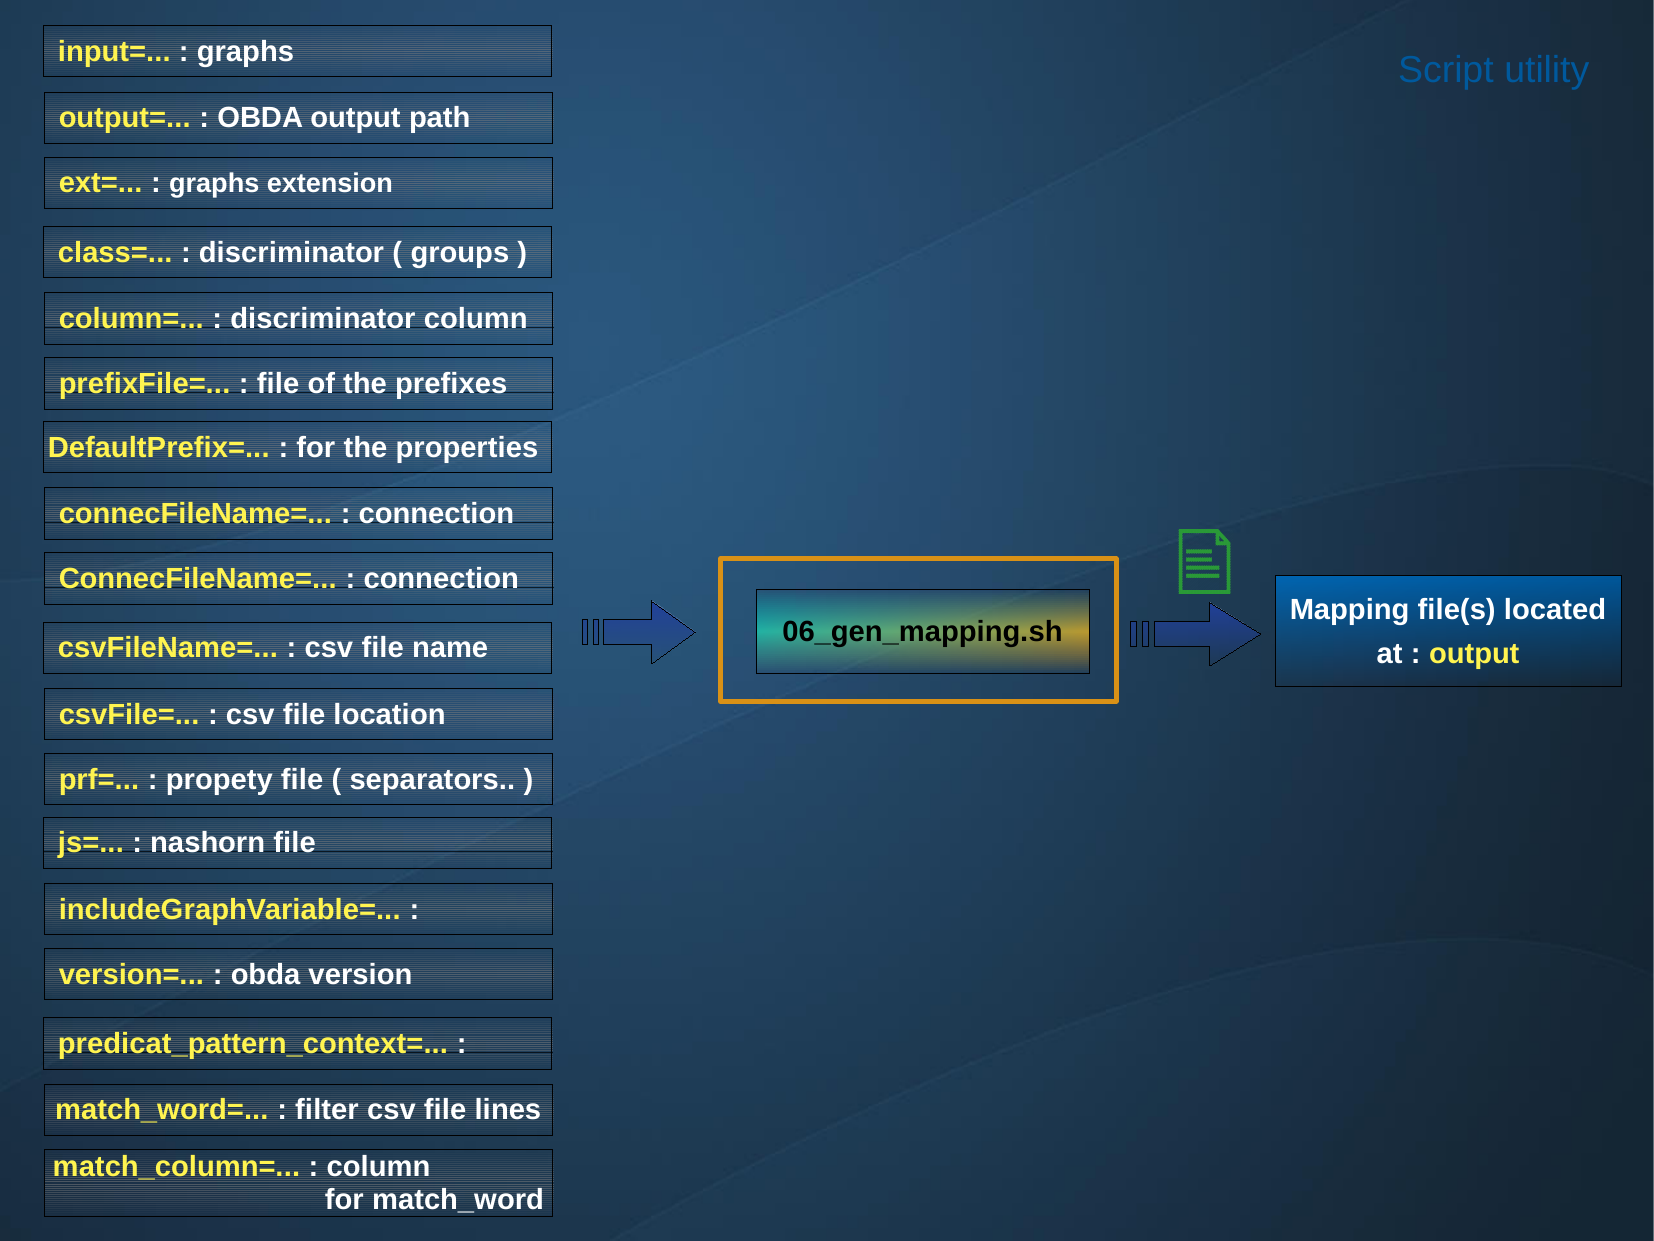

input=... : graphs
Script utility
output=... : OBDA output path
ext=... : graphs extension
class=... : discriminator ( groups )
column=... : discriminator column
prefixFile=... : file of the prefixes
DefaultPrefix=... : for the properties
connecFileName=... : connection
ConnecFileName=... : connection
Mapping file(s) located
at : output
06_gen_mapping.sh
csvFileName=... : csv file name
csvFile=... : csv file location
prf=... : propety file ( separators.. )
js=... : nashorn file
includeGraphVariable=... :
version=... : obda version
predicat_pattern_context=... :
match_word=... : filter csv file lines
match_column=... : column
 for match_word